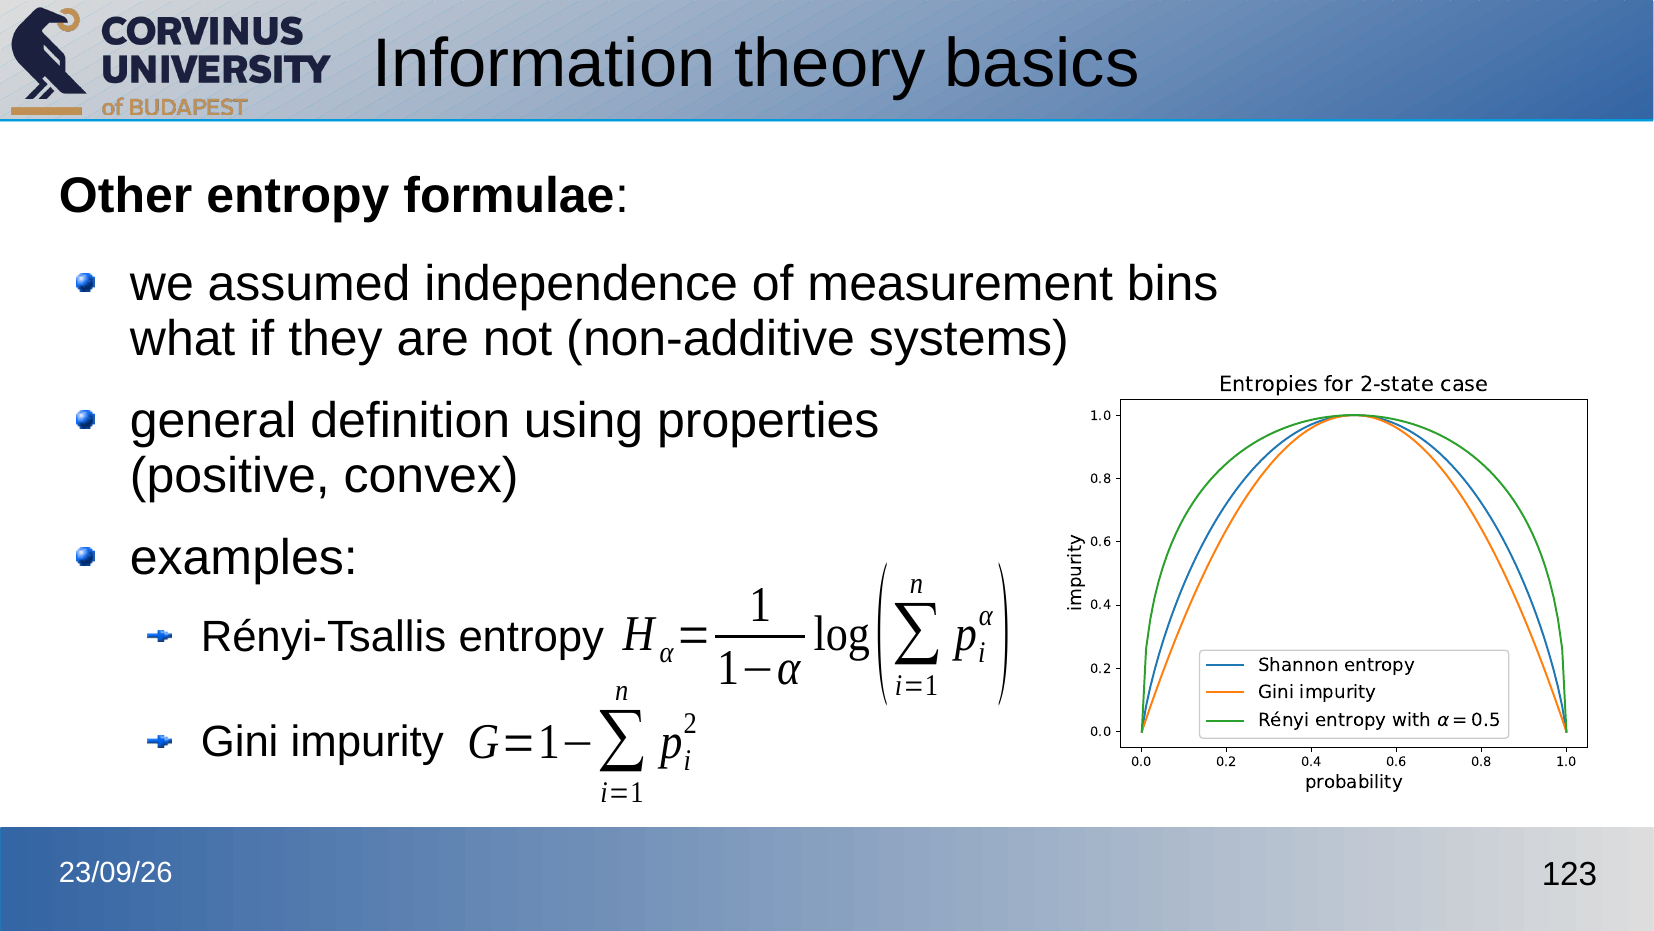

# Information theory basics
Other entropy formulae:
we assumed independence of measurement bins
what if they are not (non-additive systems)
general definition using properties
(positive, convex)
examples:
Rényi-Tsallis entropy
Gini impurity